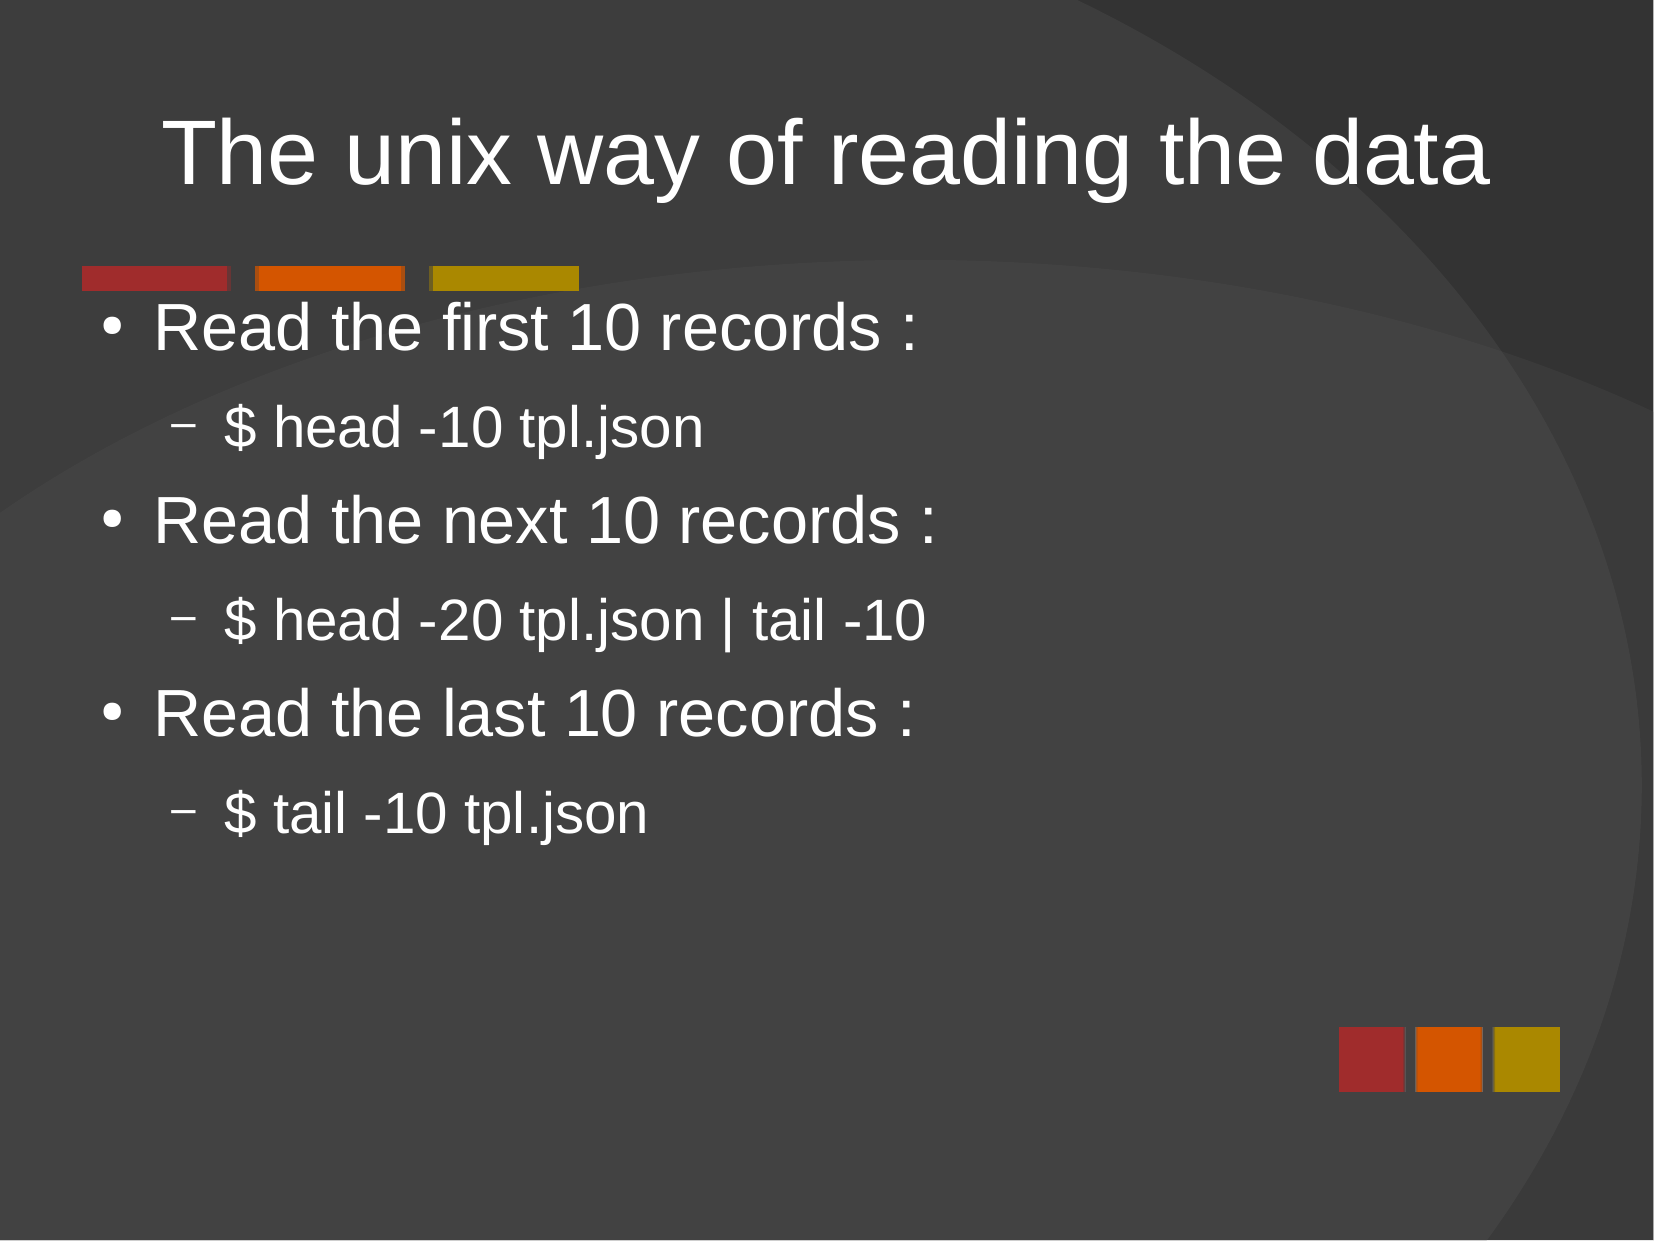

# The unix way of reading the data
Read the first 10 records :
$ head -10 tpl.json
Read the next 10 records :
$ head -20 tpl.json | tail -10
Read the last 10 records :
$ tail -10 tpl.json